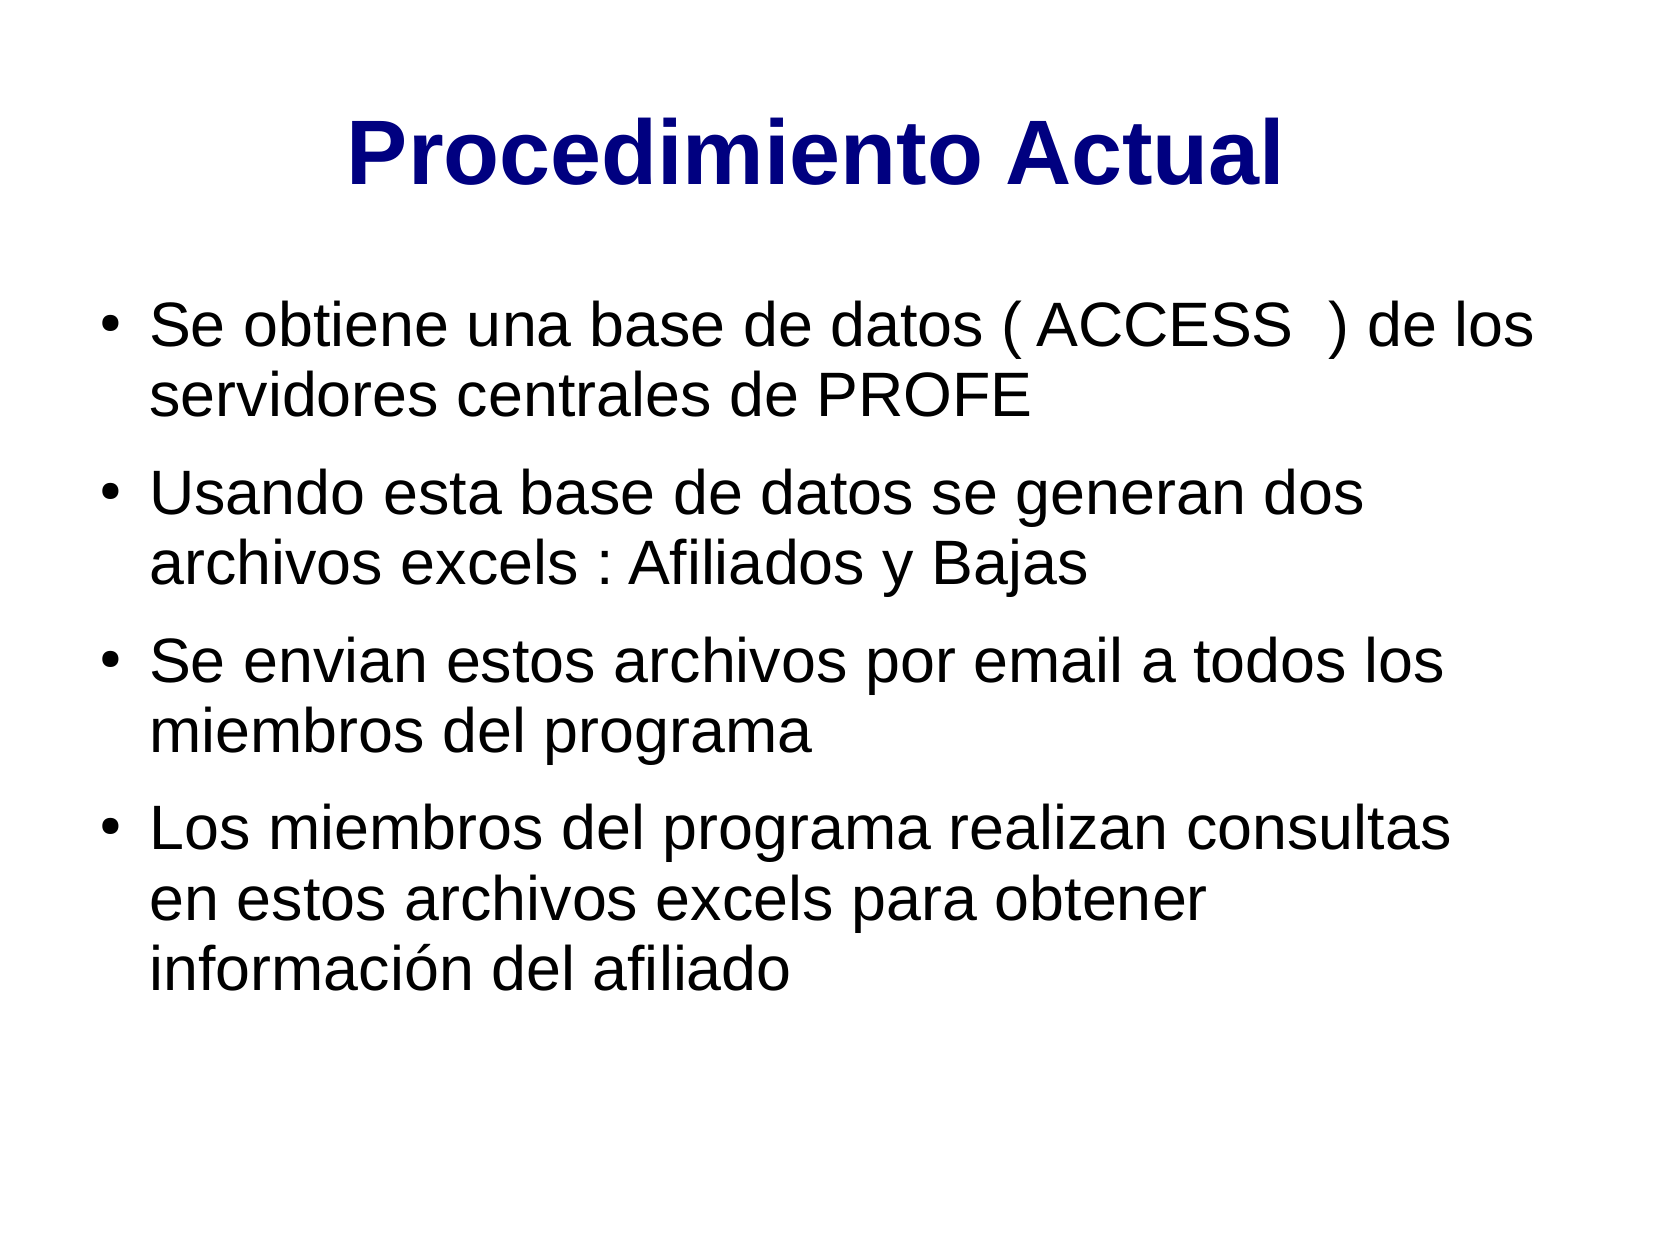

# Procedimiento Actual
Se obtiene una base de datos ( ACCESS ) de los servidores centrales de PROFE
Usando esta base de datos se generan dos archivos excels : Afiliados y Bajas
Se envian estos archivos por email a todos los miembros del programa
Los miembros del programa realizan consultas en estos archivos excels para obtener información del afiliado